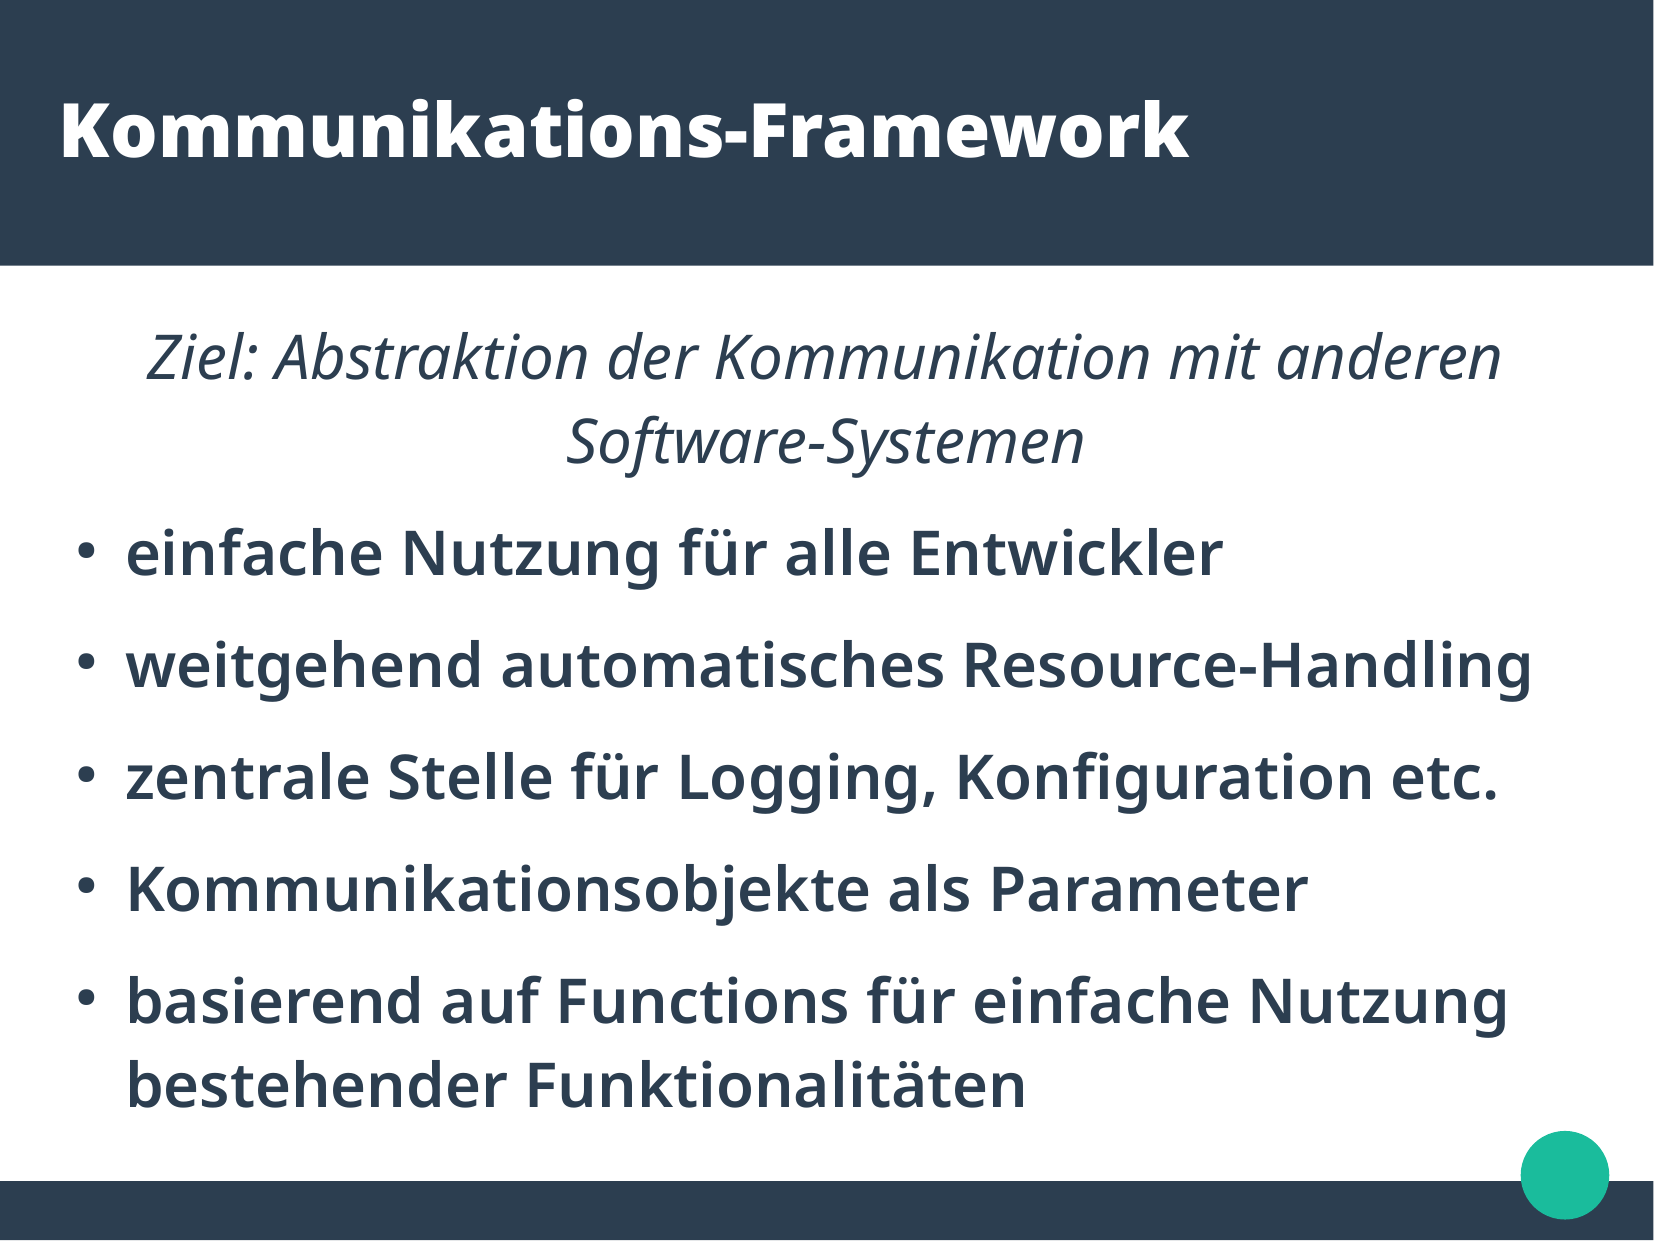

# Kommunikations-Framework
Ziel: Abstraktion der Kommunikation mit anderen Software-Systemen
einfache Nutzung für alle Entwickler
weitgehend automatisches Resource-Handling
zentrale Stelle für Logging, Konfiguration etc.
Kommunikationsobjekte als Parameter
basierend auf Functions für einfache Nutzung bestehender Funktionalitäten